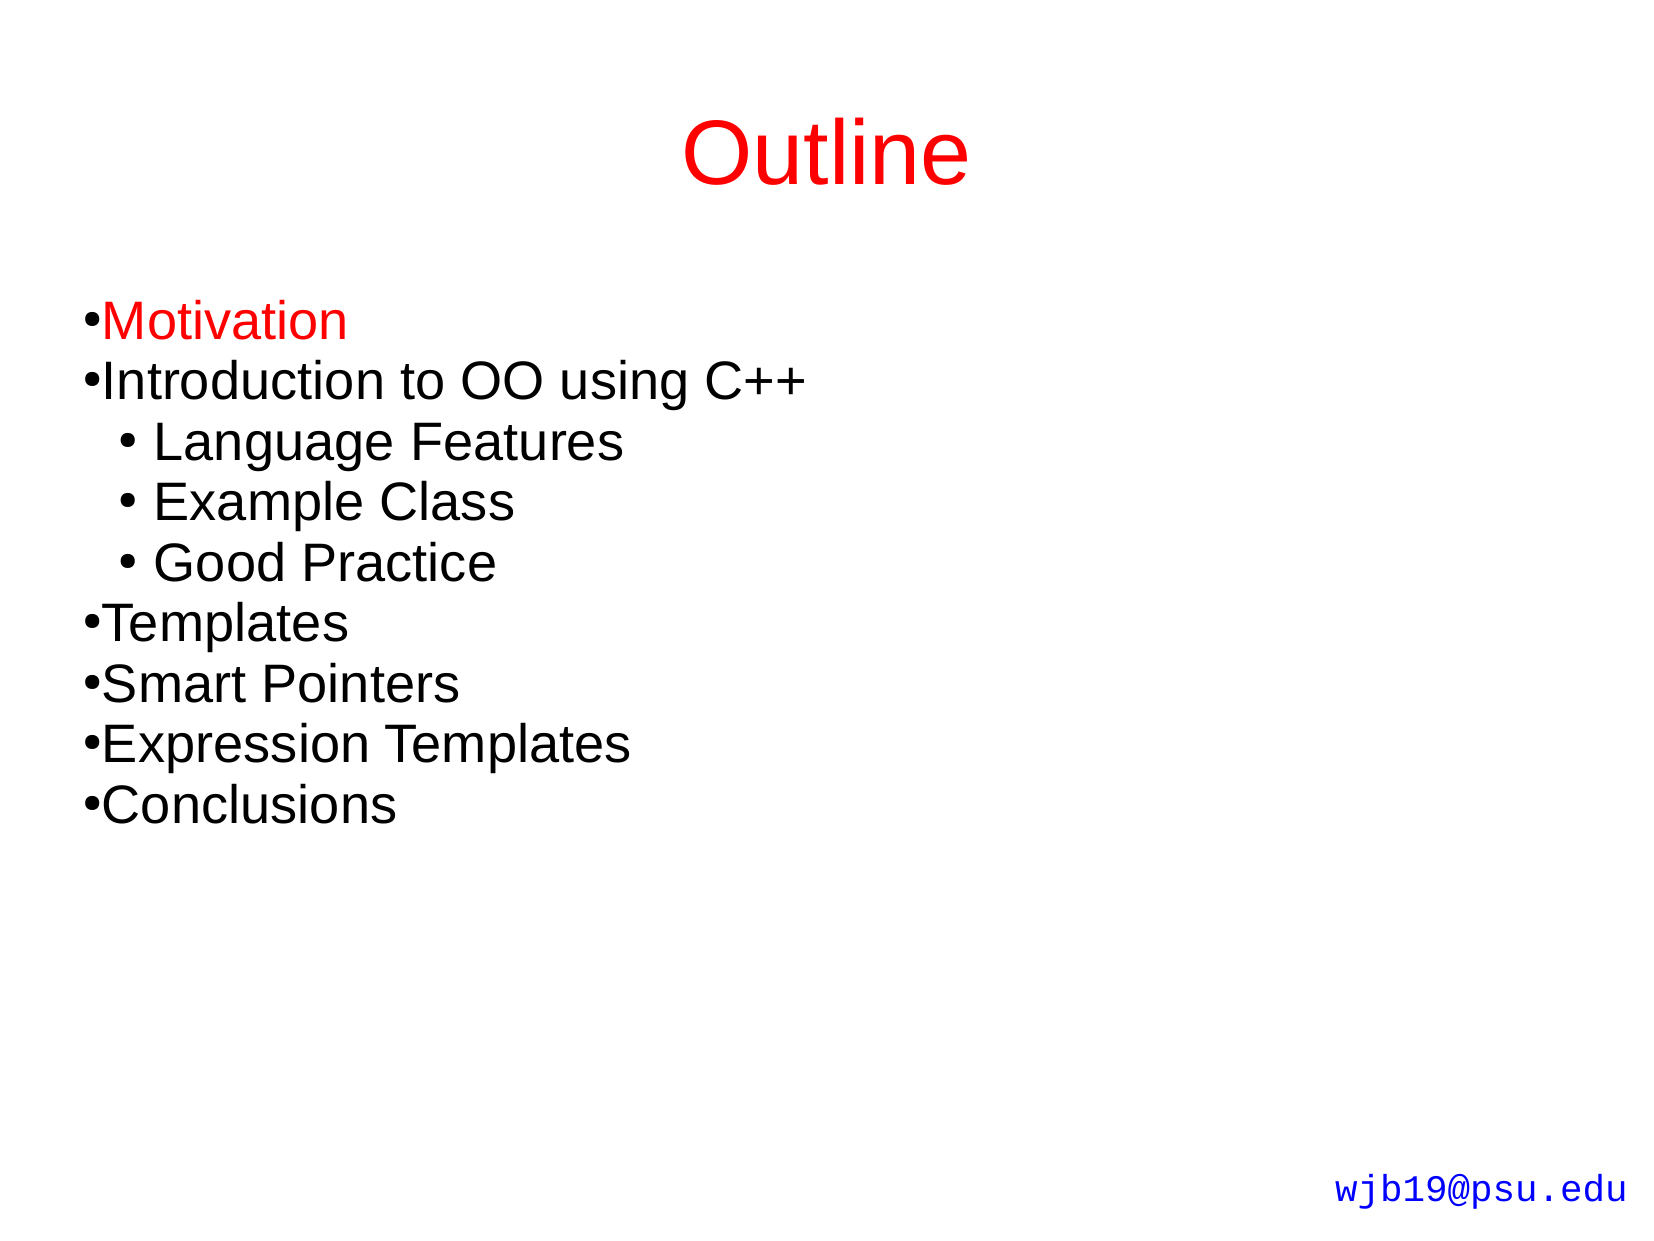

# Outline
Motivation
Introduction to OO using C++
Language Features
Example Class
Good Practice
Templates
Smart Pointers
Expression Templates
Conclusions
wjb19@psu.edu